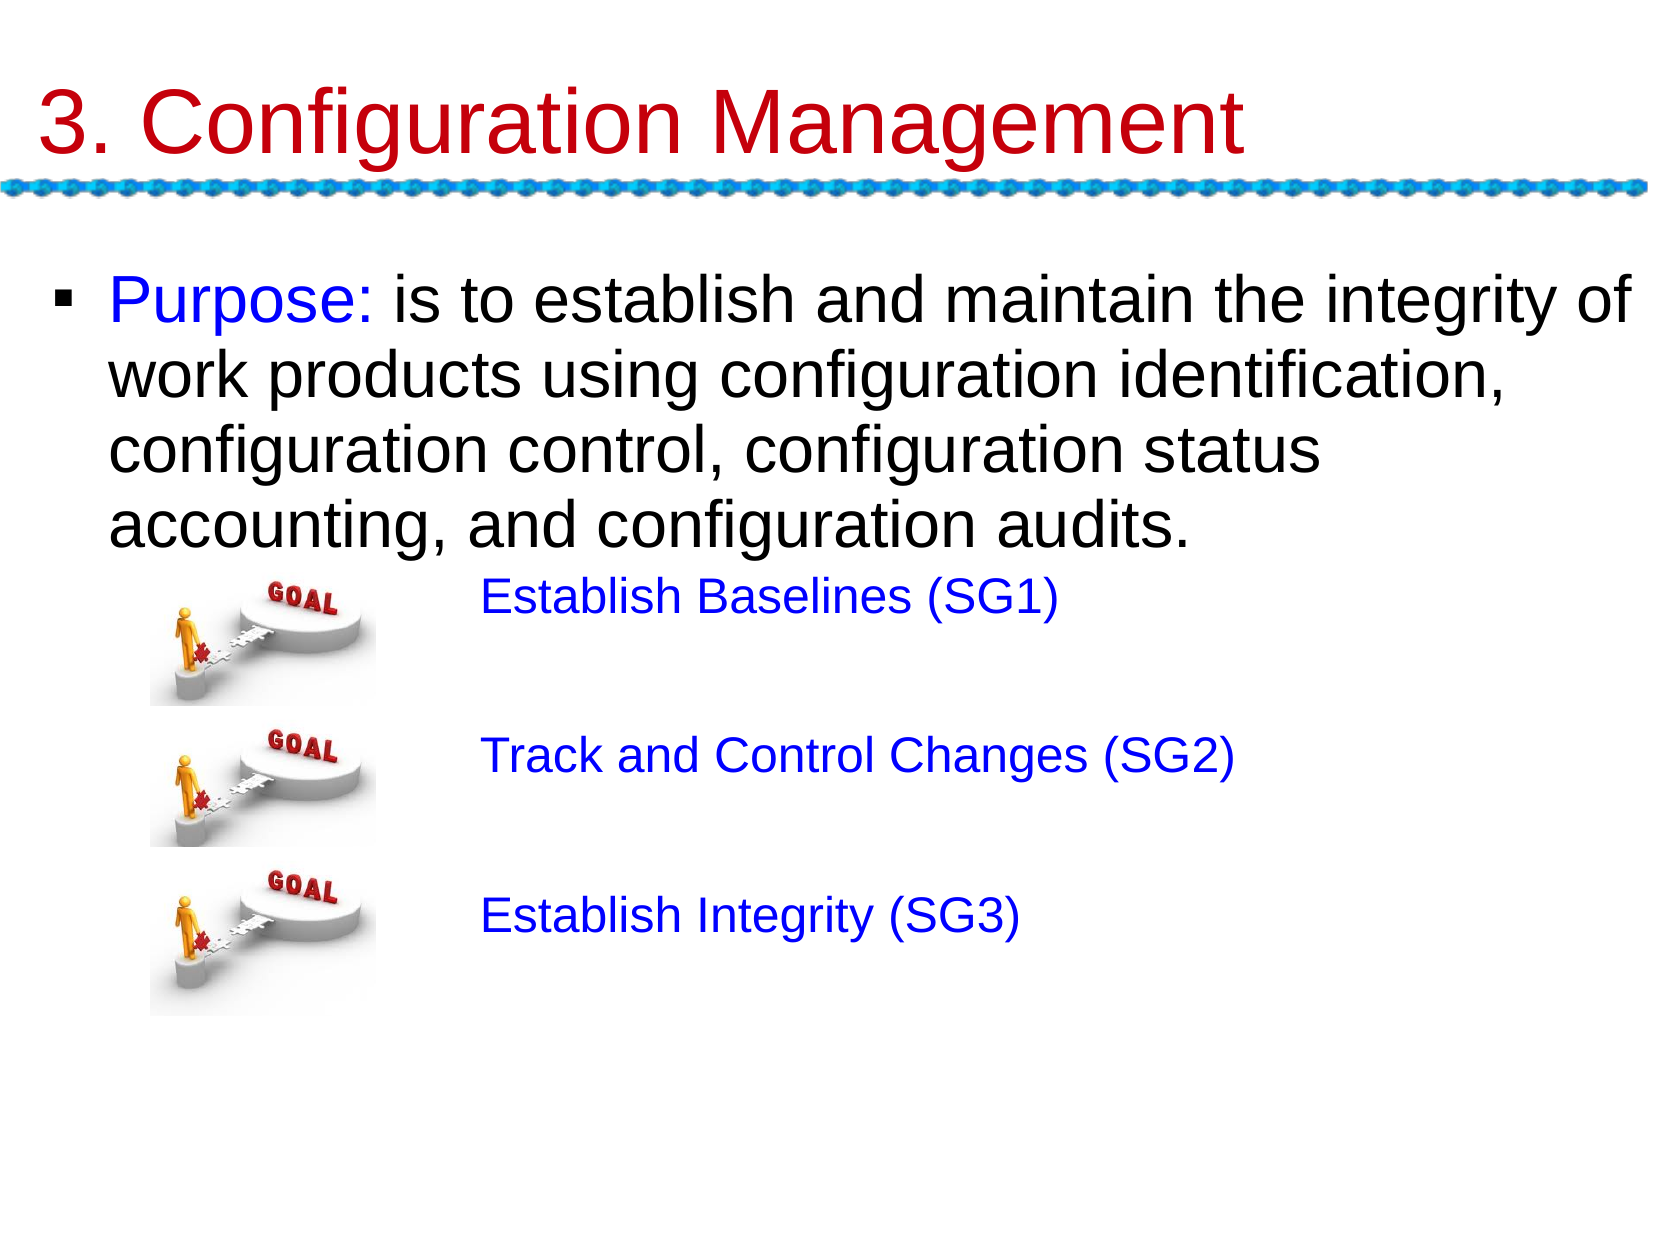

# 3. Configuration Management
Purpose: is to establish and maintain the integrity of work products using configuration identification, configuration control, configuration status accounting, and configuration audits.
| | Establish Baselines (SG1) |
| --- | --- |
| | Track and Control Changes (SG2) |
| | Establish Integrity (SG3) |
| | |